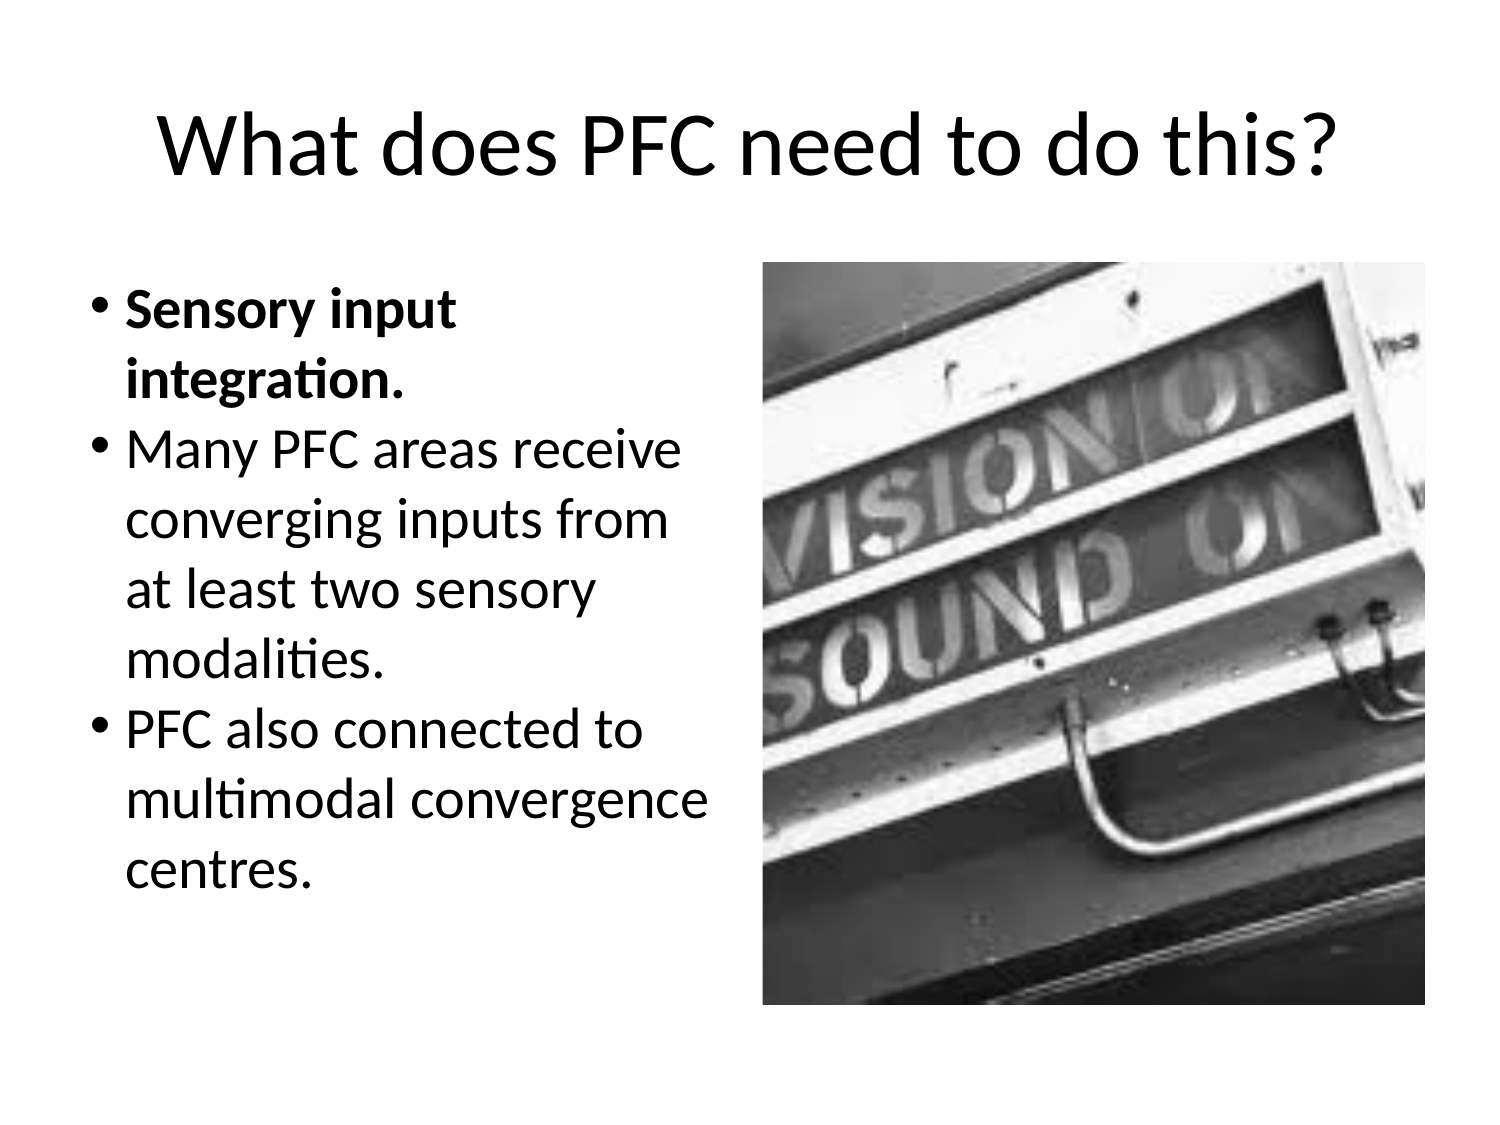

What does PFC need to do this?
Sensory input integration.
Many PFC areas receive converging inputs from at least two sensory modalities.
PFC also connected to multimodal convergence centres.